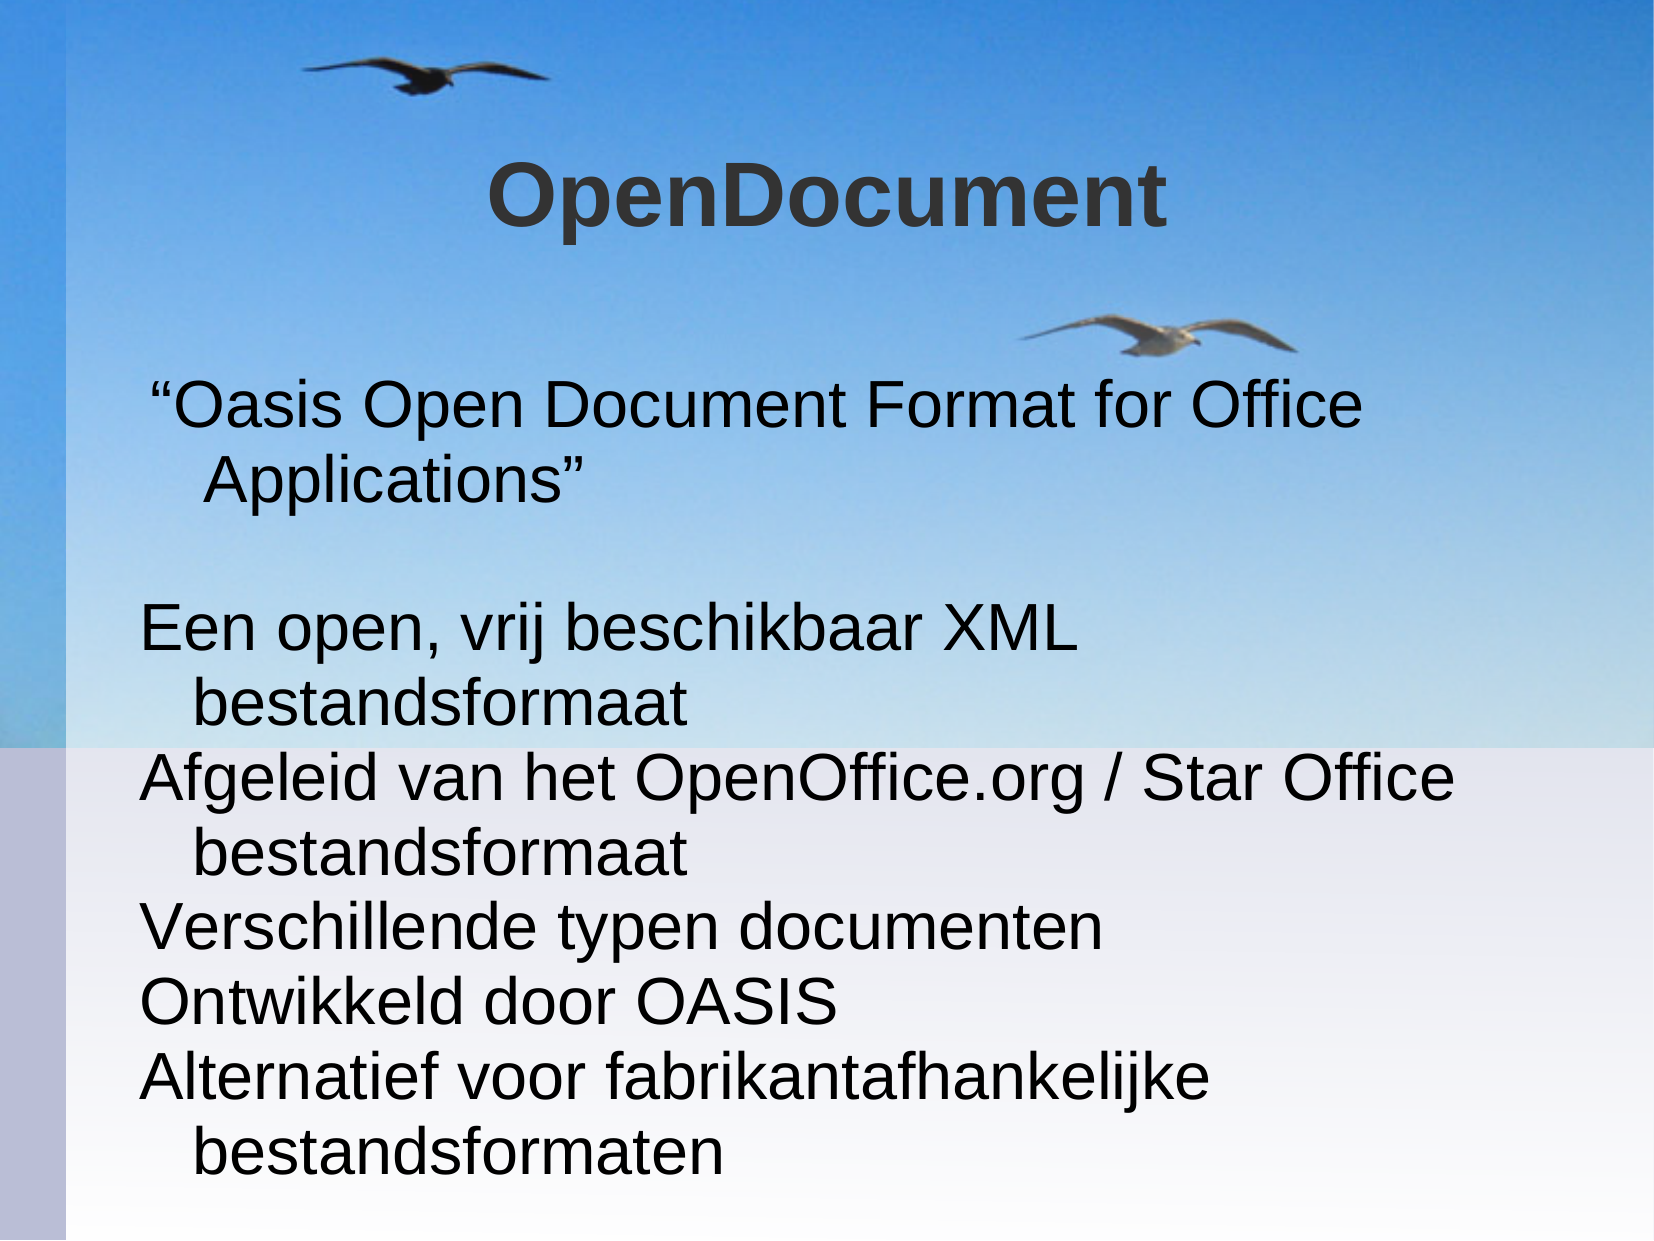

# OpenDocument
“Oasis Open Document Format for Office Applications”
Een open, vrij beschikbaar XML bestandsformaat
Afgeleid van het OpenOffice.org / Star Office bestandsformaat
Verschillende typen documenten
Ontwikkeld door OASIS
Alternatief voor fabrikantafhankelijke bestandsformaten